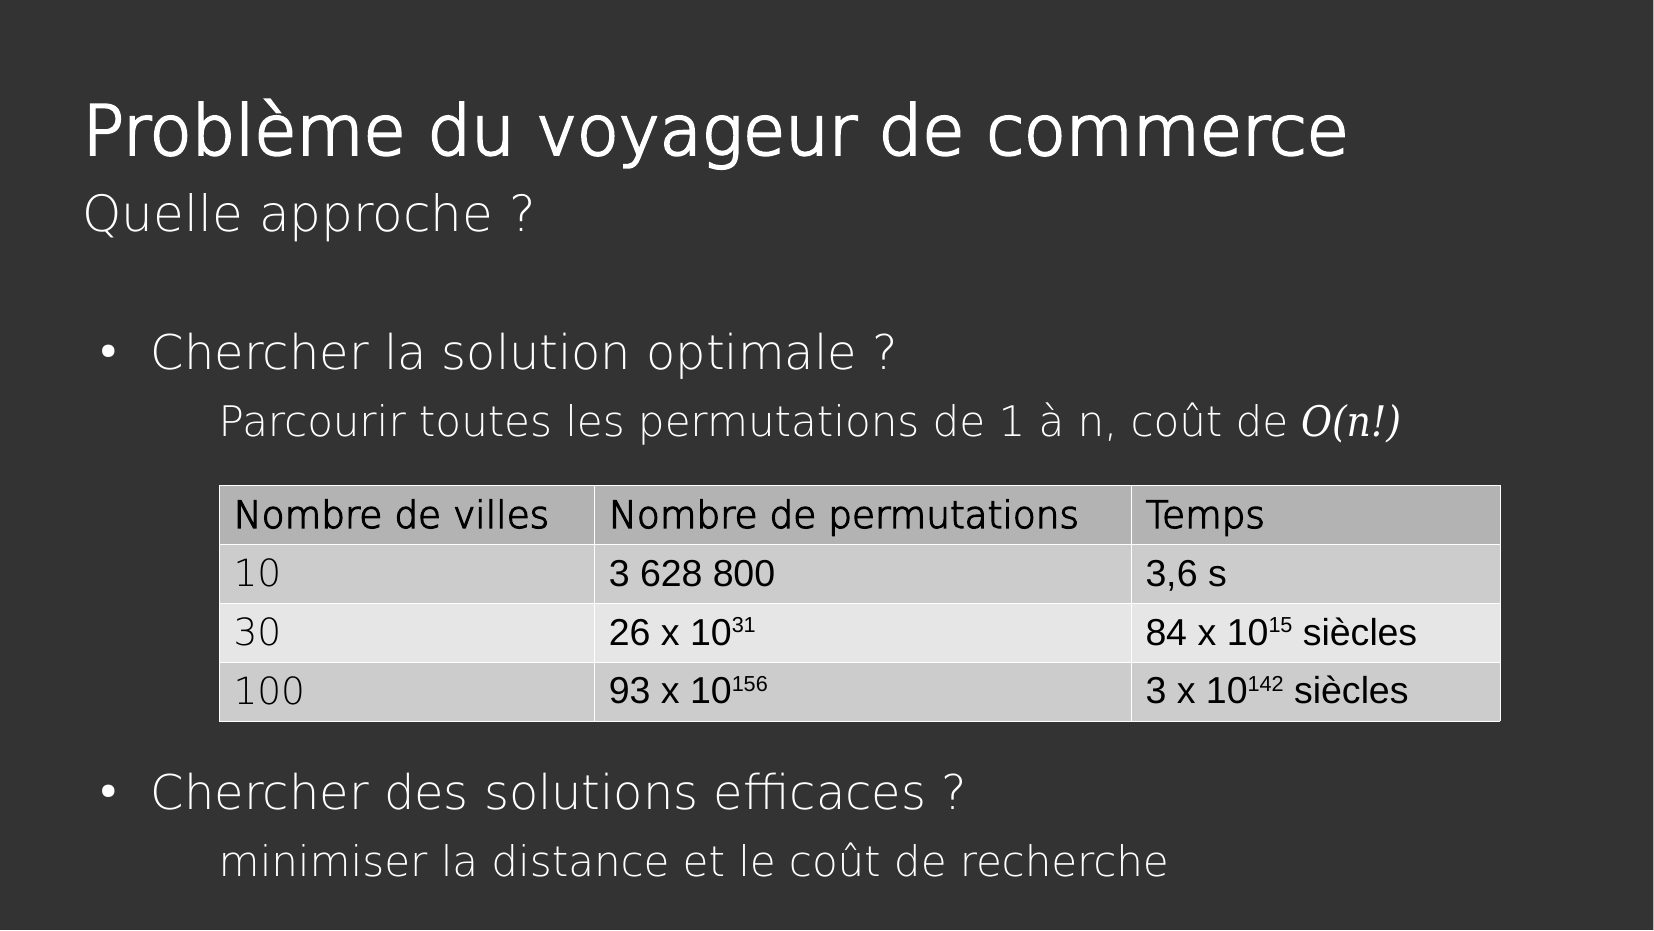

# Problème du voyageur de commerce
Quelle approche ?
Chercher la solution optimale ?
Parcourir toutes les permutations de 1 à n, coût de O(n!)
Chercher des solutions efficaces ?
minimiser la distance et le coût de recherche
| Nombre de villes | Nombre de permutations | Temps |
| --- | --- | --- |
| 10 | 3 628 800 | 3,6 s |
| 30 | 26 x 1031 | 84 x 1015 siècles |
| 100 | 93 x 10156 | 3 x 10142 siècles |